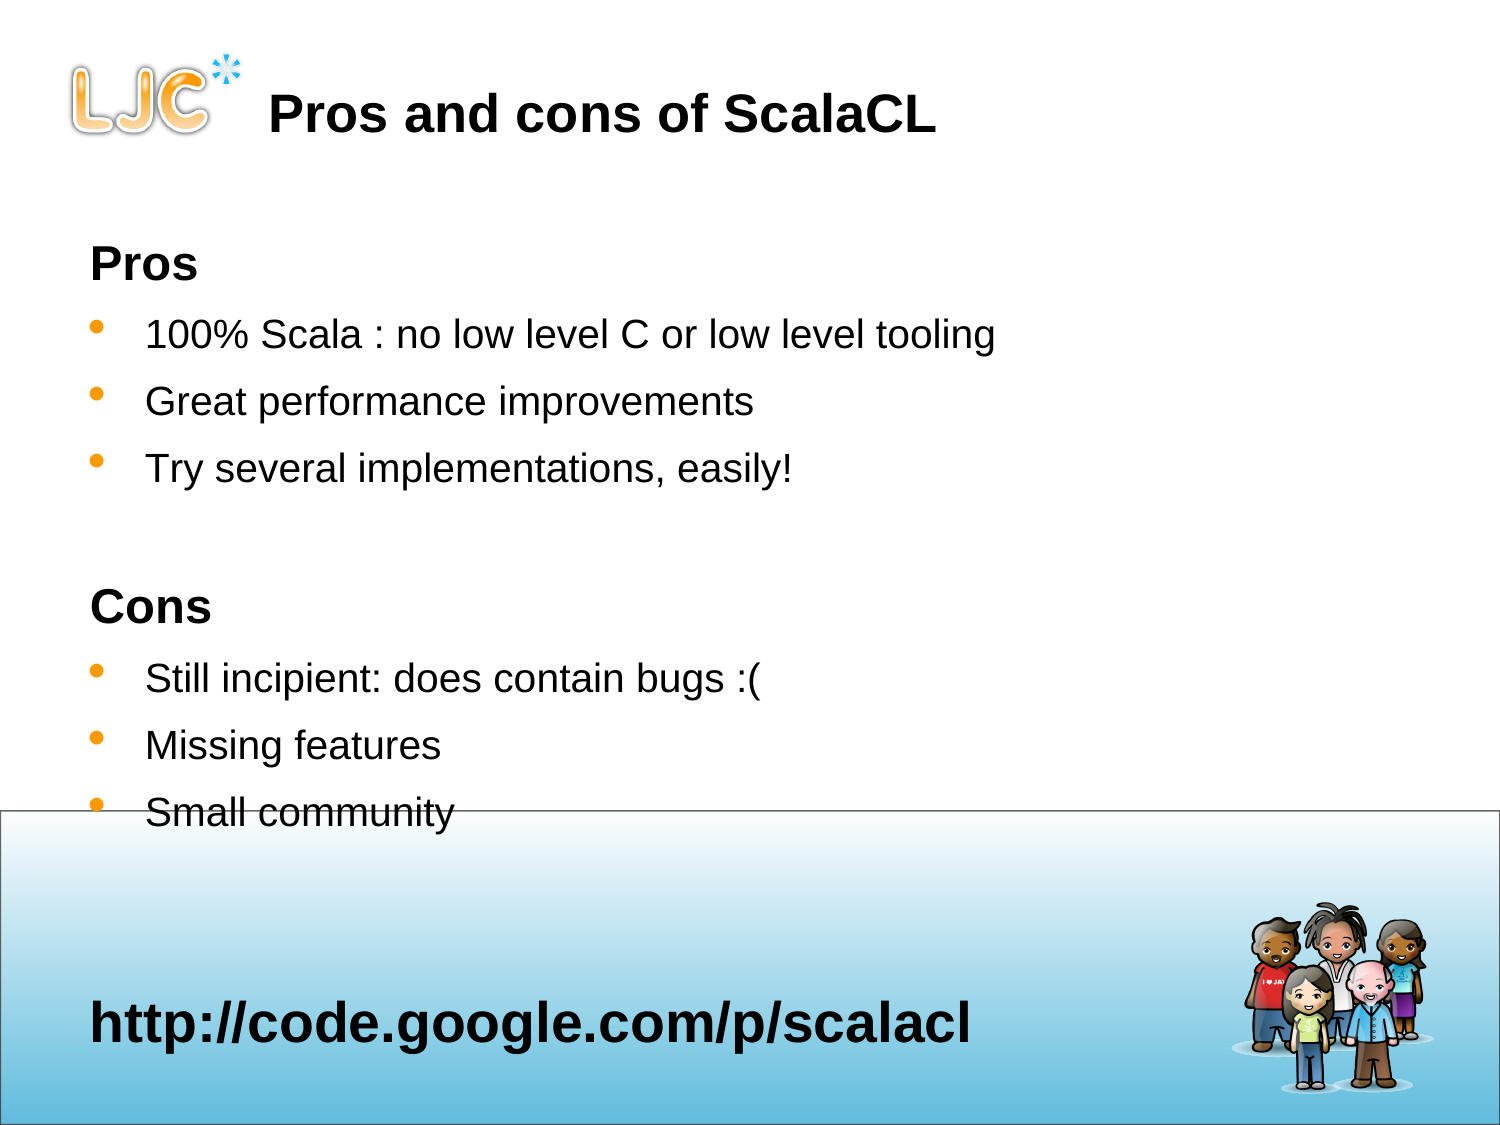

# Pros and cons of ScalaCL
Pros
100% Scala : no low level C or low level tooling
Great performance improvements
Try several implementations, easily!
Cons
Still incipient: does contain bugs :(
Missing features
Small community
http://code.google.com/p/scalacl